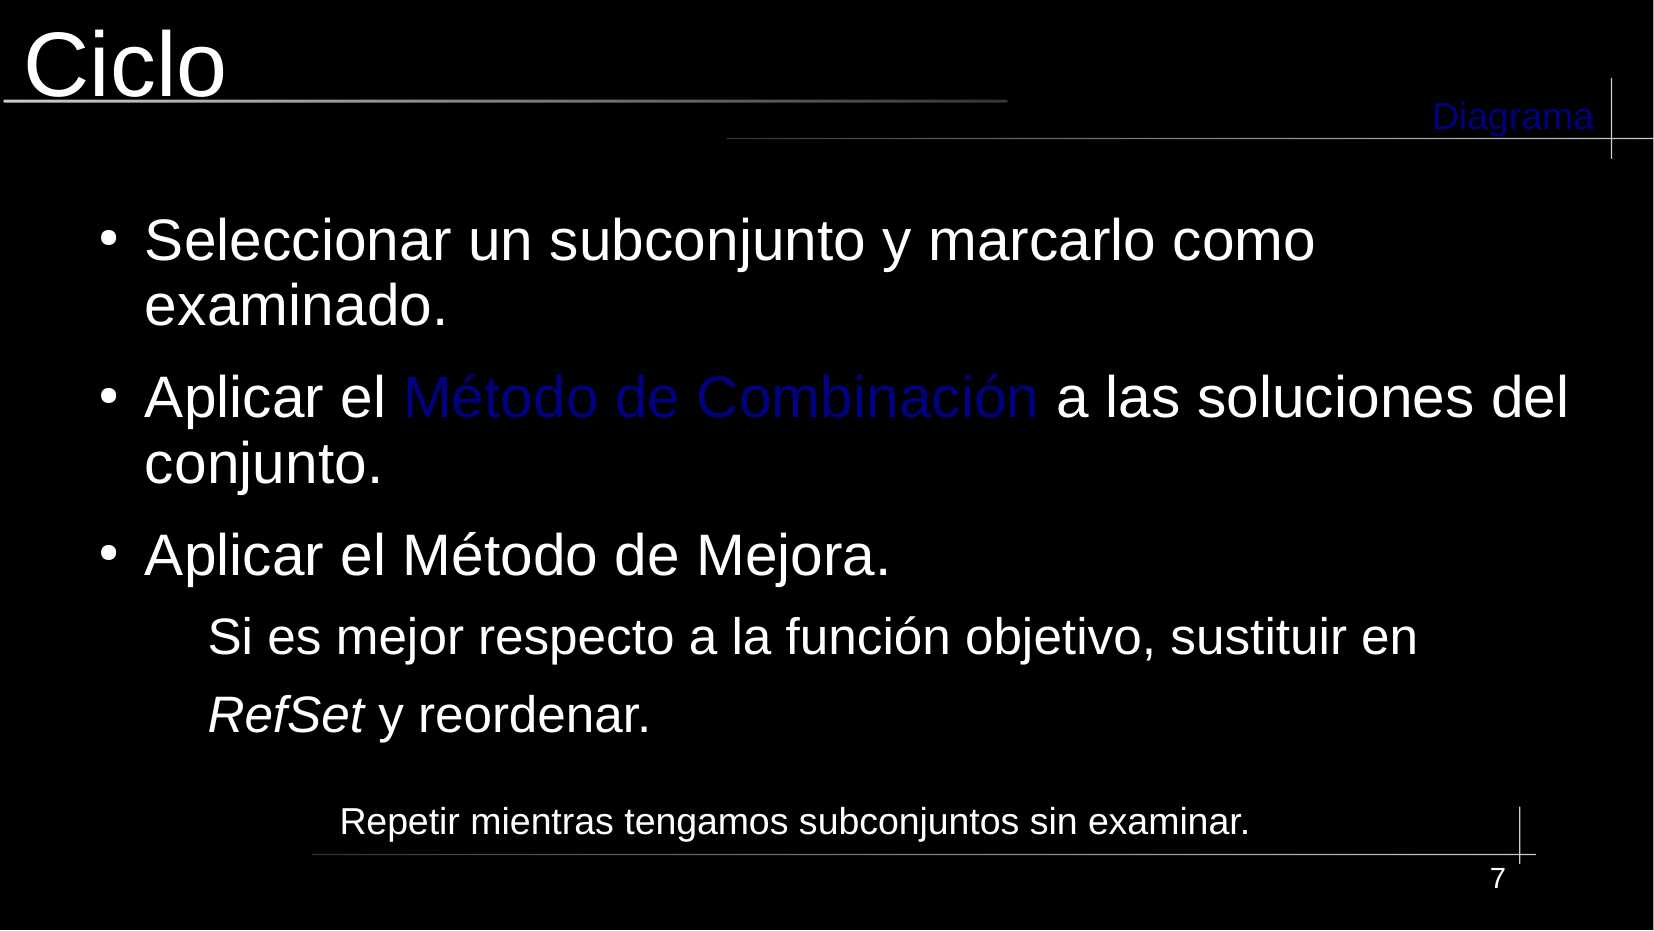

# Ciclo
Diagrama
Seleccionar un subconjunto y marcarlo como examinado.
Aplicar el Método de Combinación a las soluciones del conjunto.
Aplicar el Método de Mejora.
Si es mejor respecto a la función objetivo, sustituir en
RefSet y reordenar.
Repetir mientras tengamos subconjuntos sin examinar.
7